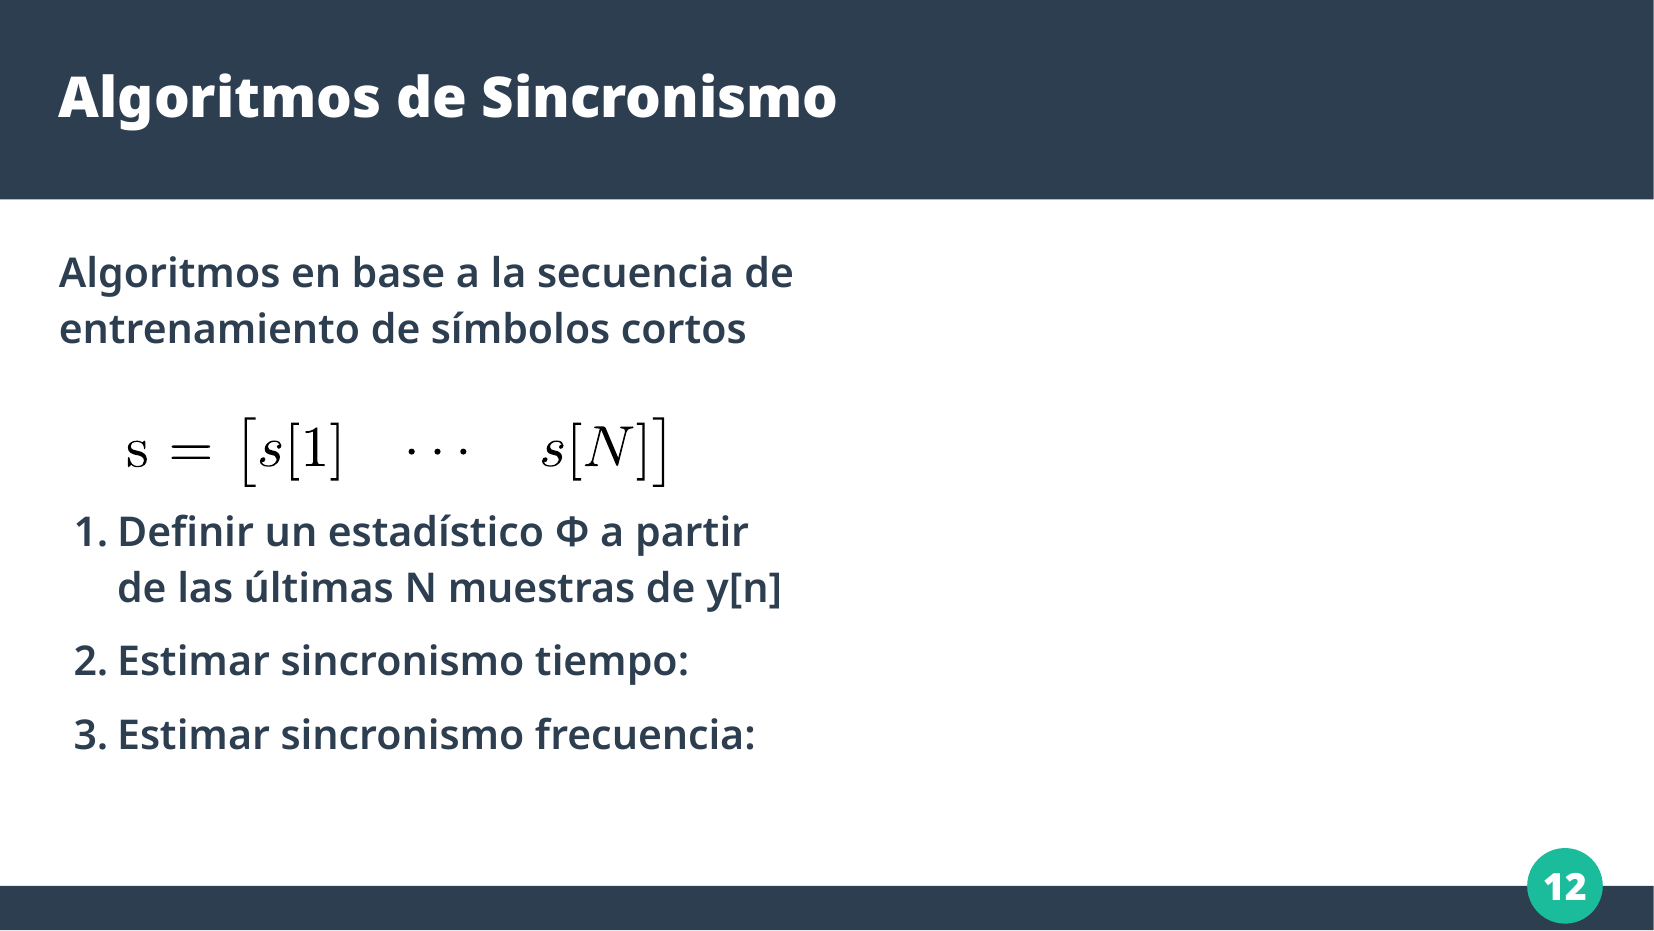

Algoritmos de Sincronismo
# Algoritmos en base a la secuencia de entrenamiento de símbolos cortos
Definir un estadístico Φ a partir de las últimas N muestras de y[n]
Estimar sincronismo tiempo:
Estimar sincronismo frecuencia: